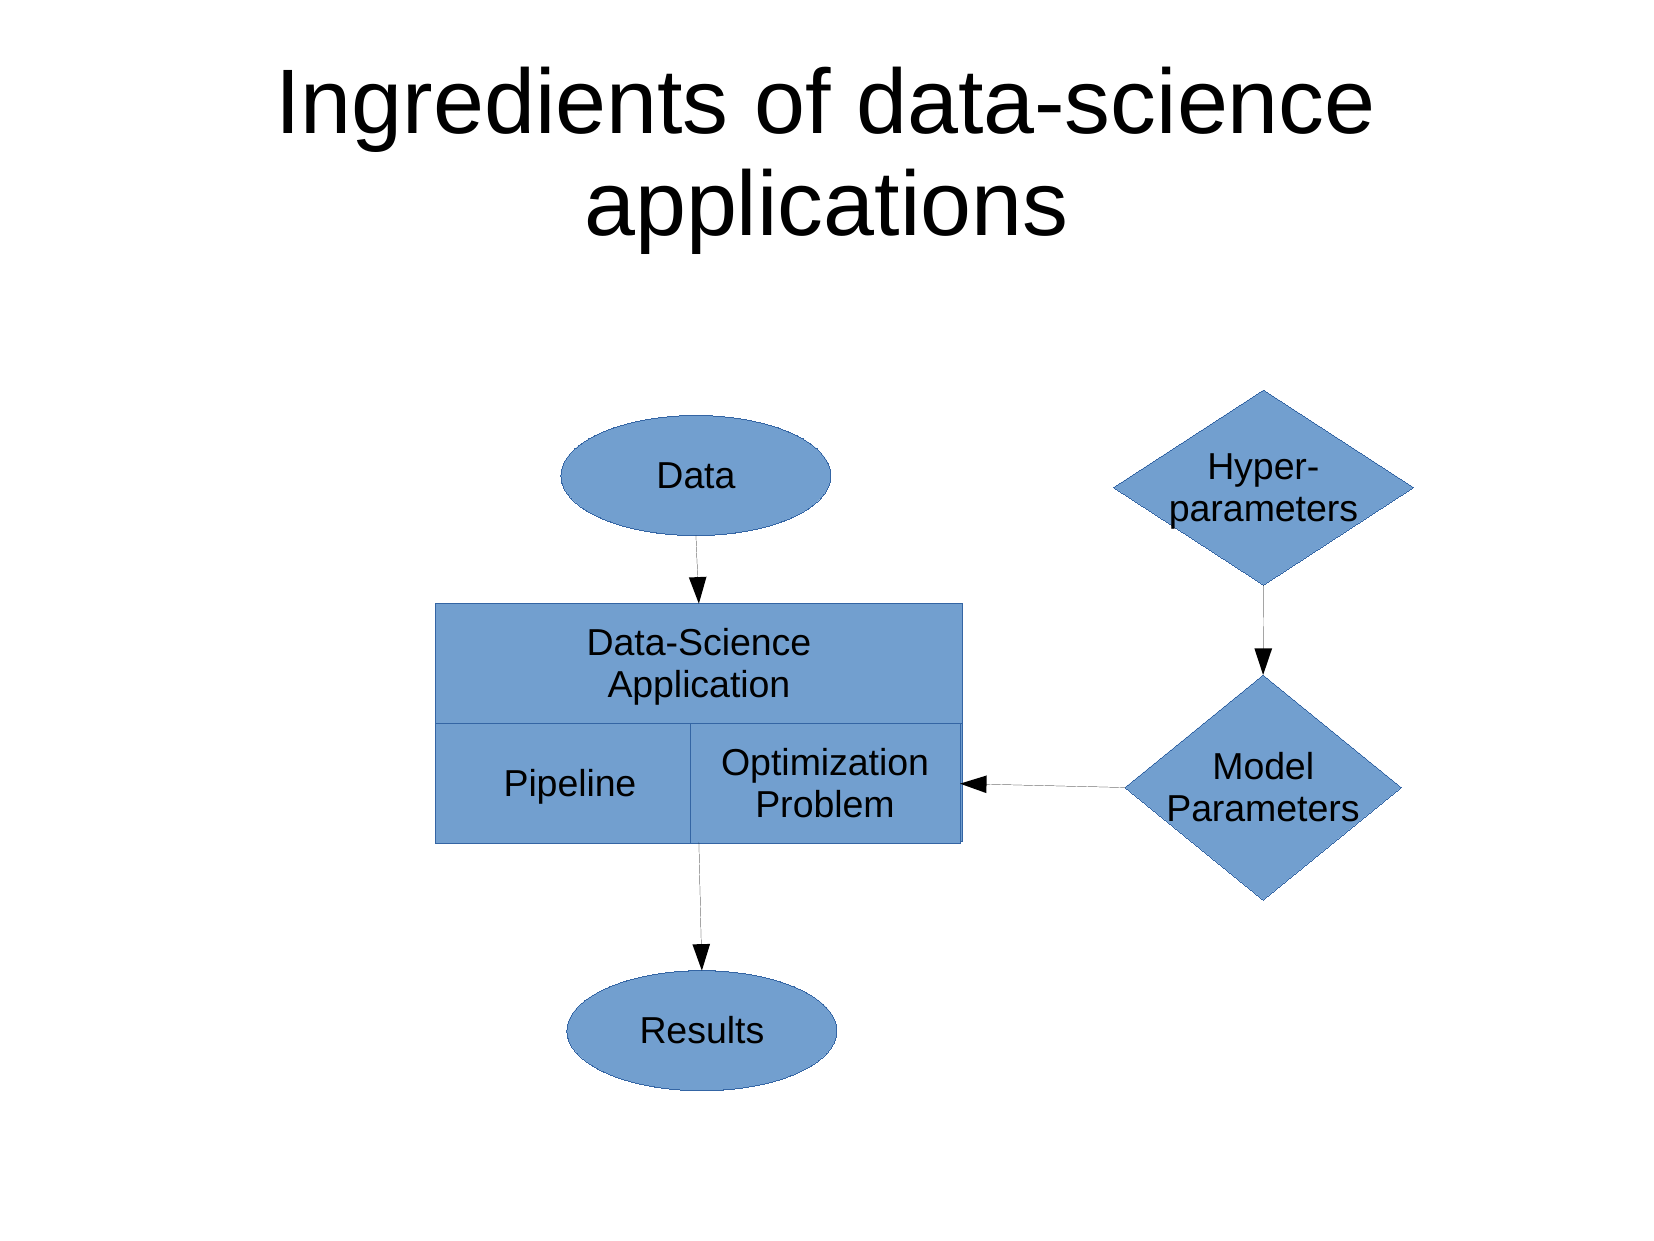

# Ingredients of data-science applications
Hyper-
parameters
Data
Data-Science
Application
Model
Parameters
Pipeline
Optimization
Problem
Results